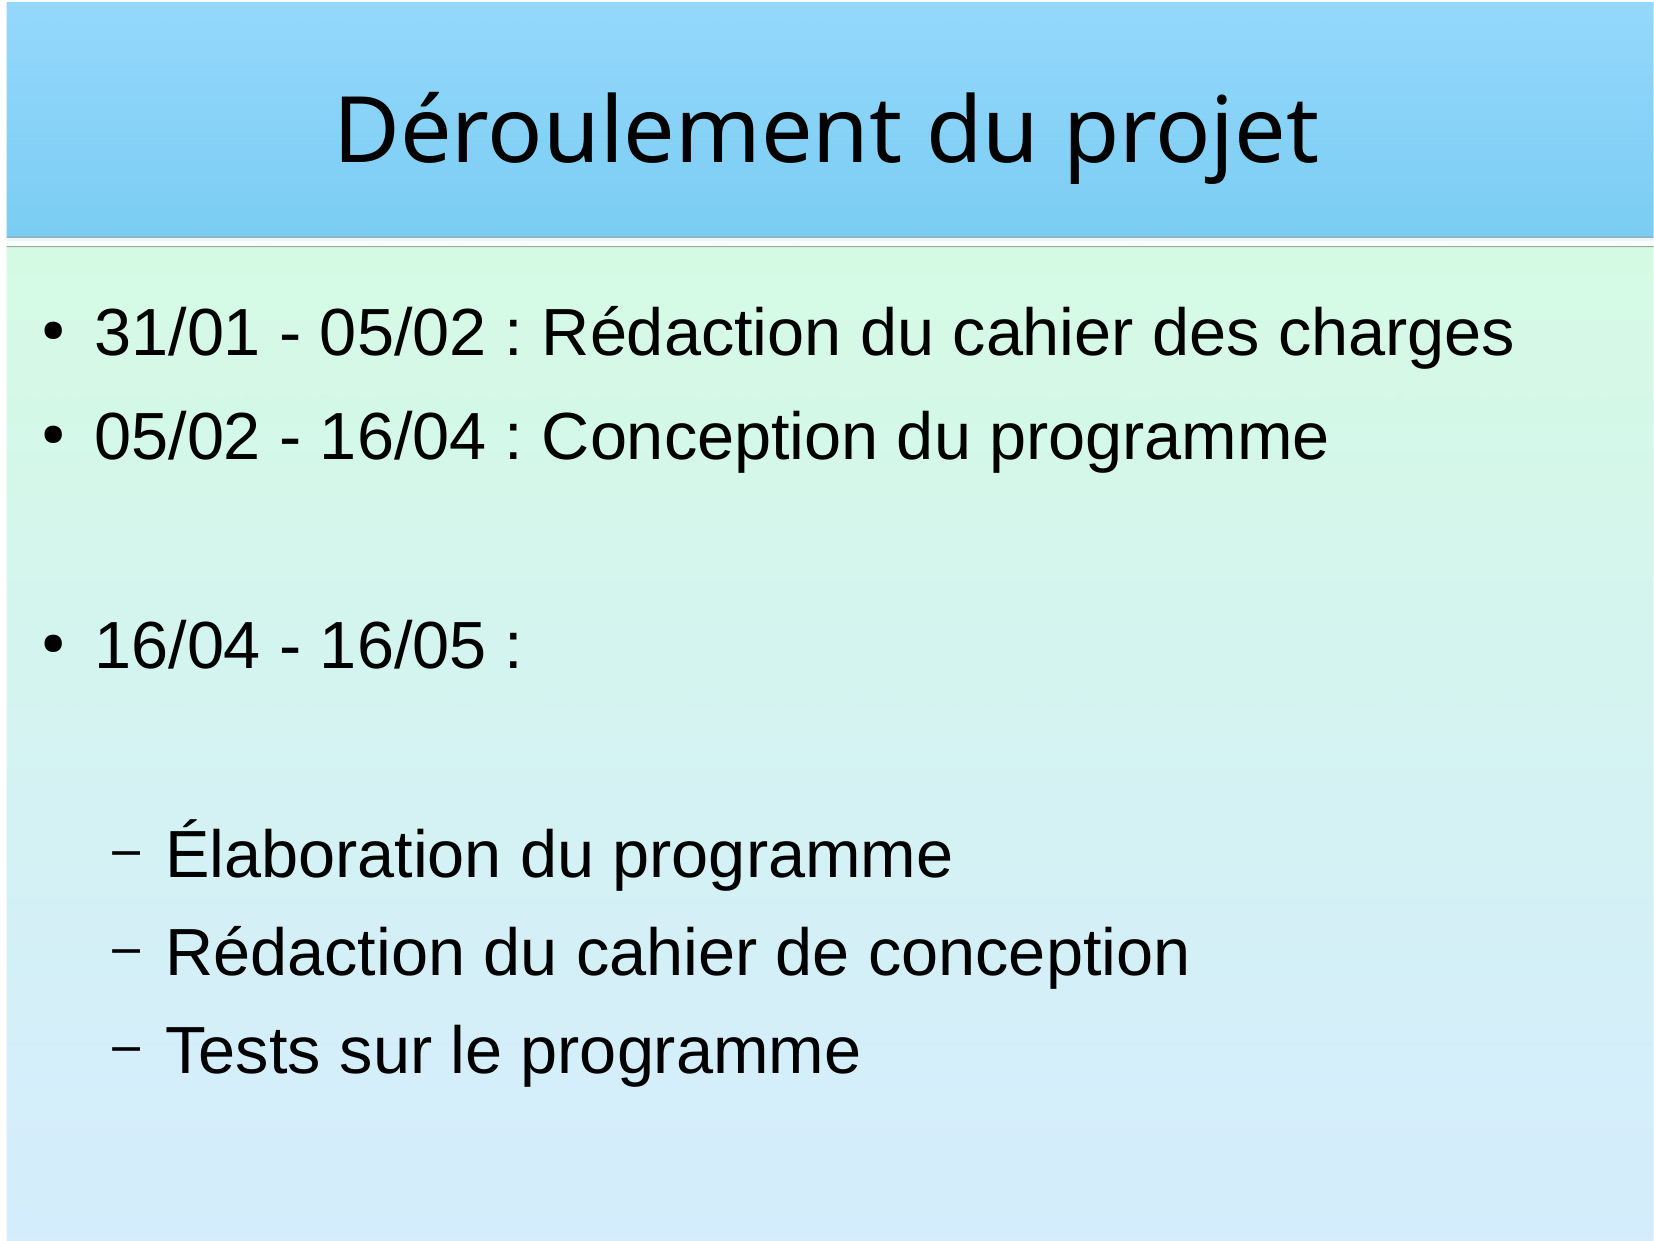

# Déroulement du projet
31/01 - 05/02 : Rédaction du cahier des charges
05/02 - 16/04 : Conception du programme
16/04 - 16/05 :
Élaboration du programme
Rédaction du cahier de conception
Tests sur le programme
10